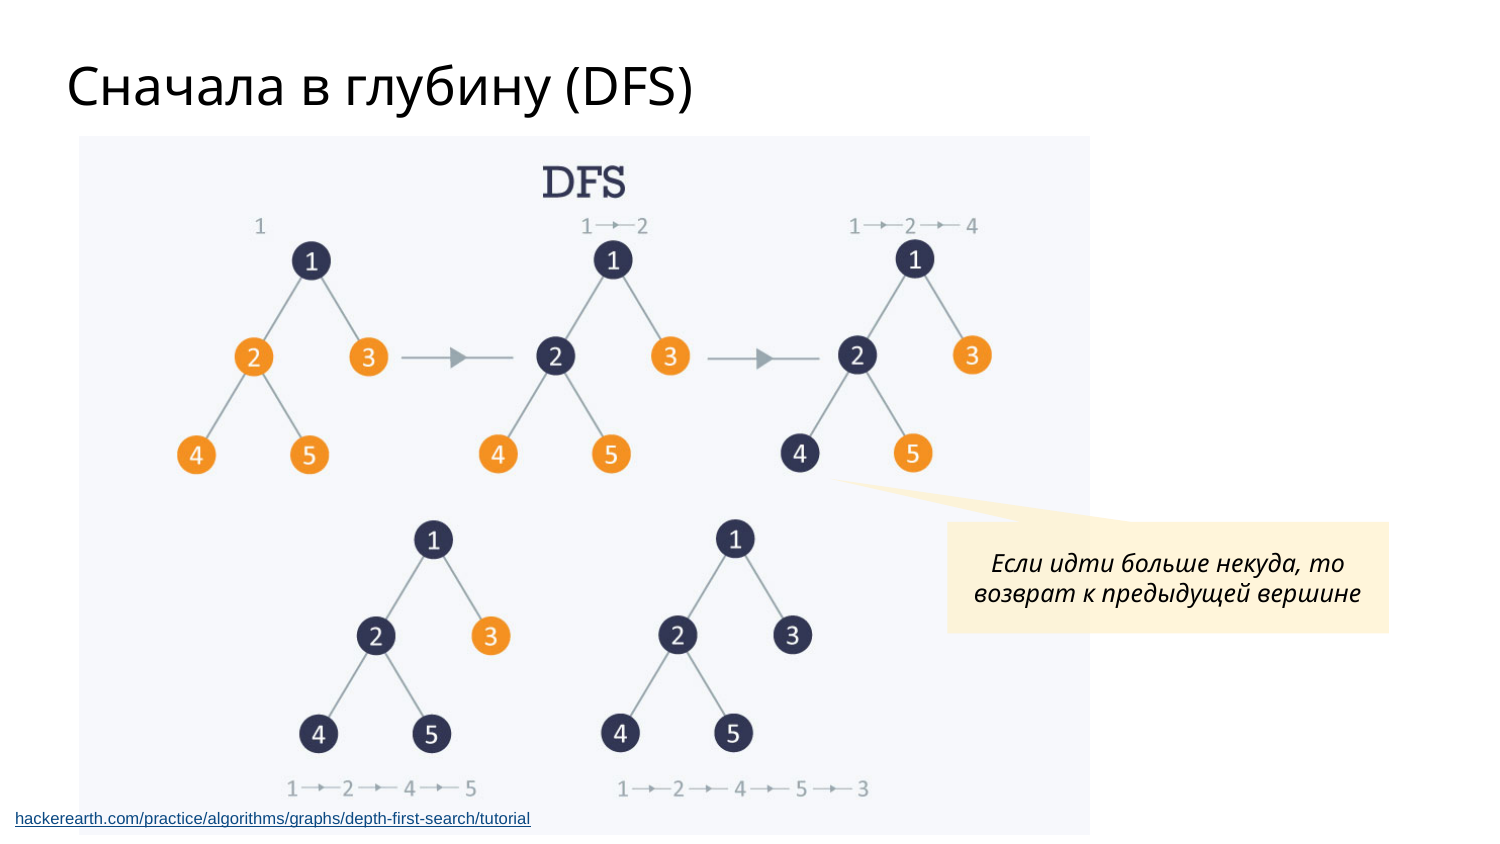

# Сначала в глубину (DFS)
Если идти больше некуда, то возврат к предыдущей вершине
hackerearth.com/practice/algorithms/graphs/depth-first-search/tutorial